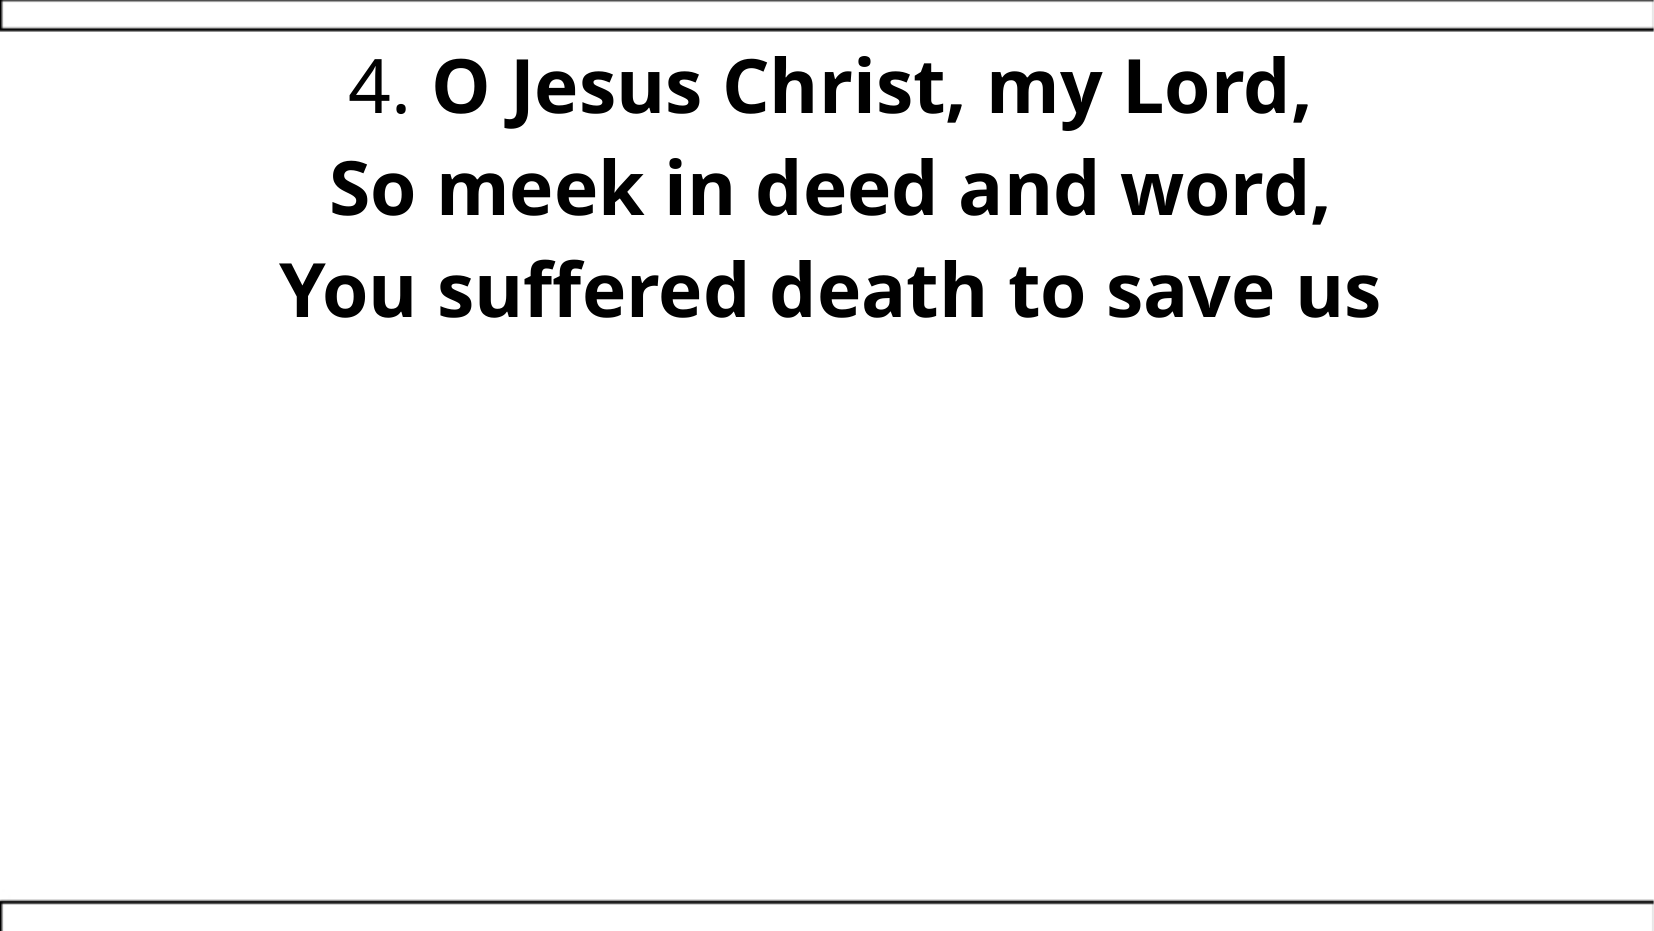

4. O Jesus Christ, my Lord,
So meek in deed and word,
You suffered death to save us